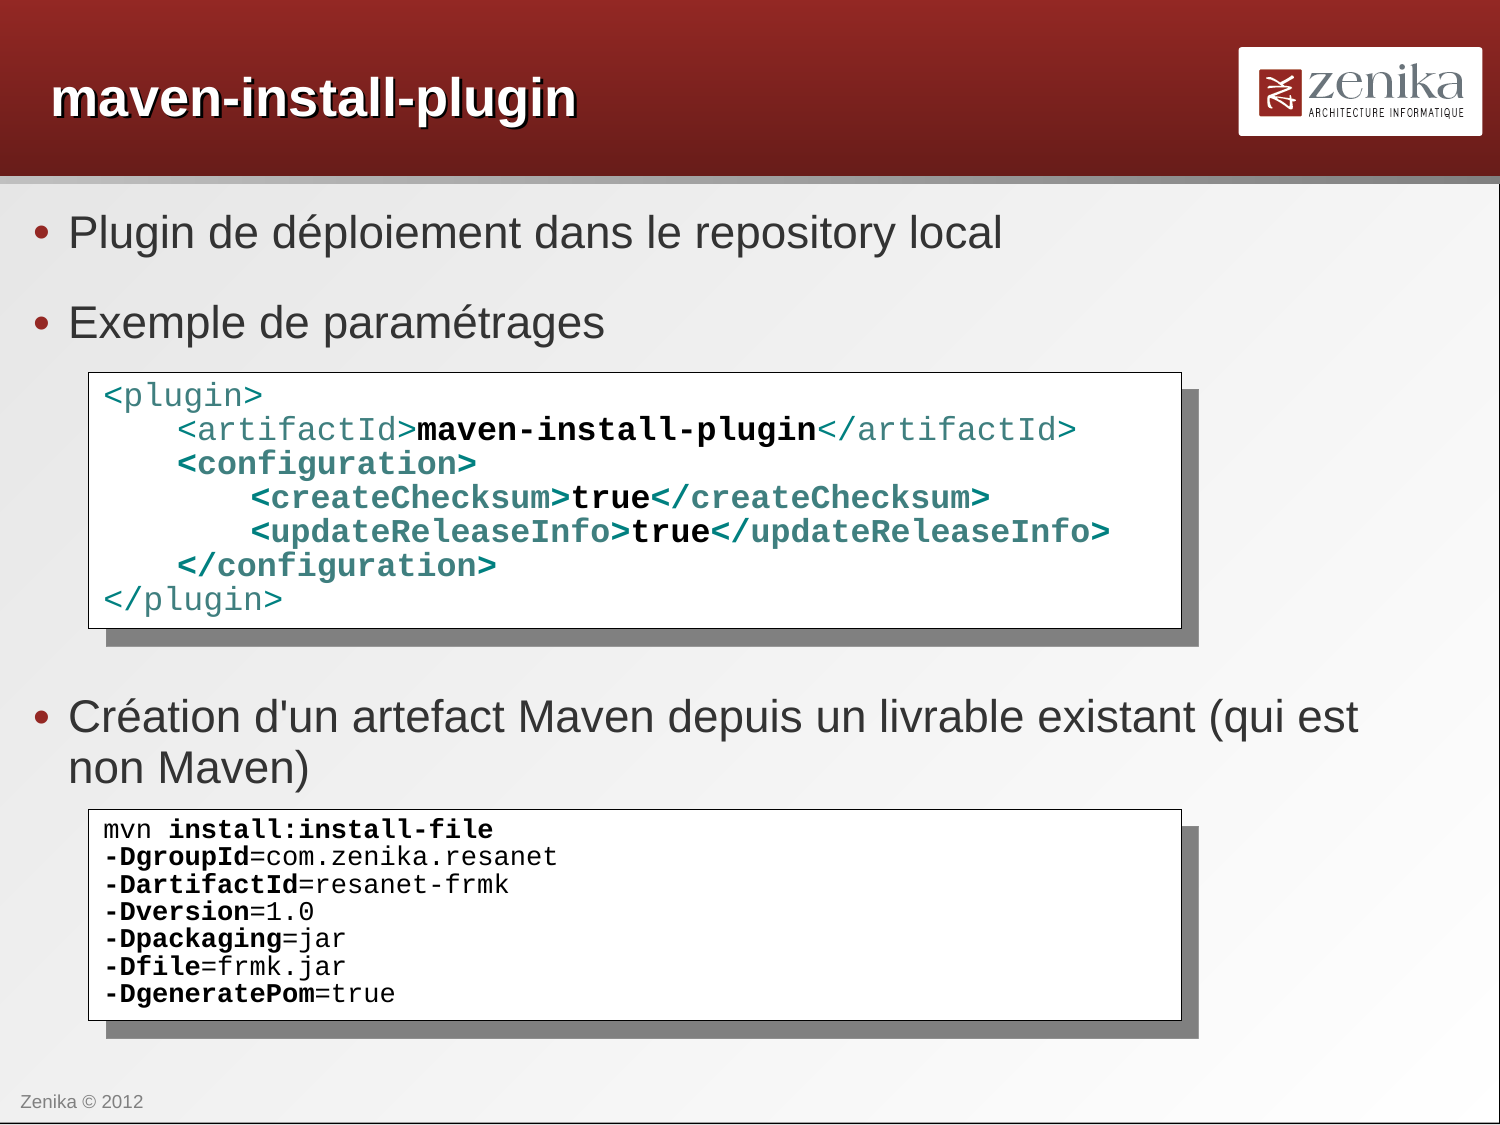

# maven-install-plugin
Plugin de déploiement dans le repository local
Exemple de paramétrages
<plugin>
	<artifactId>maven-install-plugin</artifactId>
	<configuration>
		<createChecksum>true</createChecksum>
		<updateReleaseInfo>true</updateReleaseInfo>
	</configuration>
</plugin>
Création d'un artefact Maven depuis un livrable existant (qui est non Maven)
mvn install:install-file
-DgroupId=com.zenika.resanet
-DartifactId=resanet-frmk
-Dversion=1.0
-Dpackaging=jar
-Dfile=frmk.jar
-DgeneratePom=true